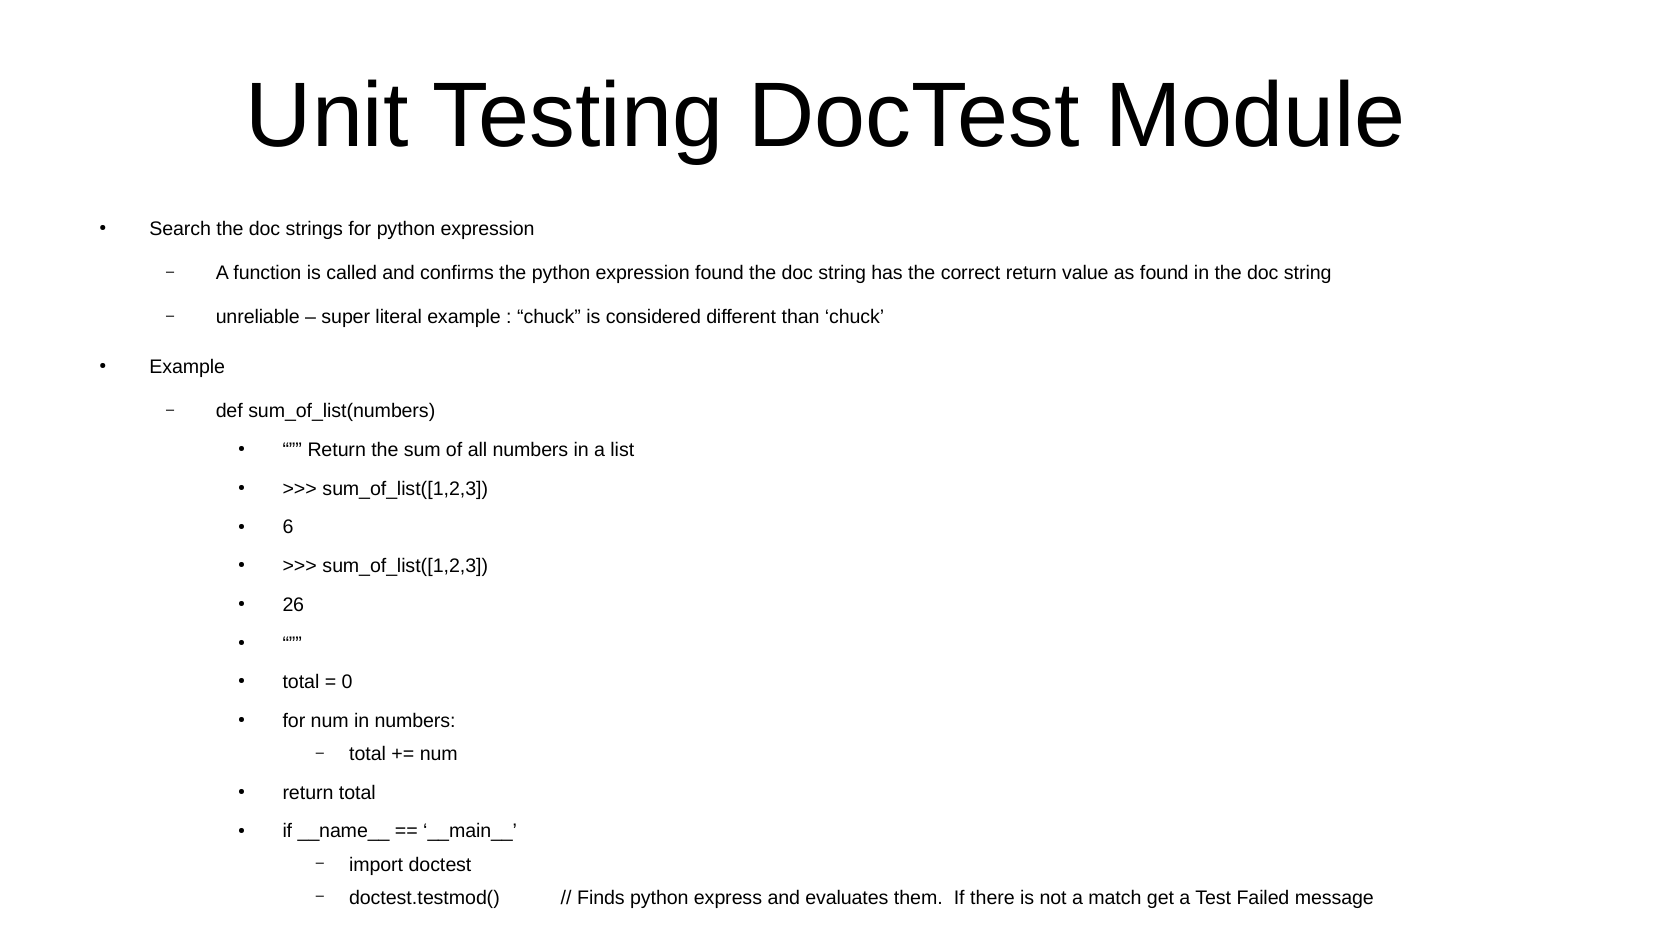

# Unit Testing DocTest Module
Search the doc strings for python expression
A function is called and confirms the python expression found the doc string has the correct return value as found in the doc string
unreliable – super literal example : “chuck” is considered different than ‘chuck’
Example
def sum_of_list(numbers)
“”” Return the sum of all numbers in a list
>>> sum_of_list([1,2,3])
6
>>> sum_of_list([1,2,3])
26
“””
total = 0
for num in numbers:
total += num
return total
if __name__ == ‘__main__’
import doctest
doctest.testmod()		// Finds python express and evaluates them. If there is not a match get a Test Failed message